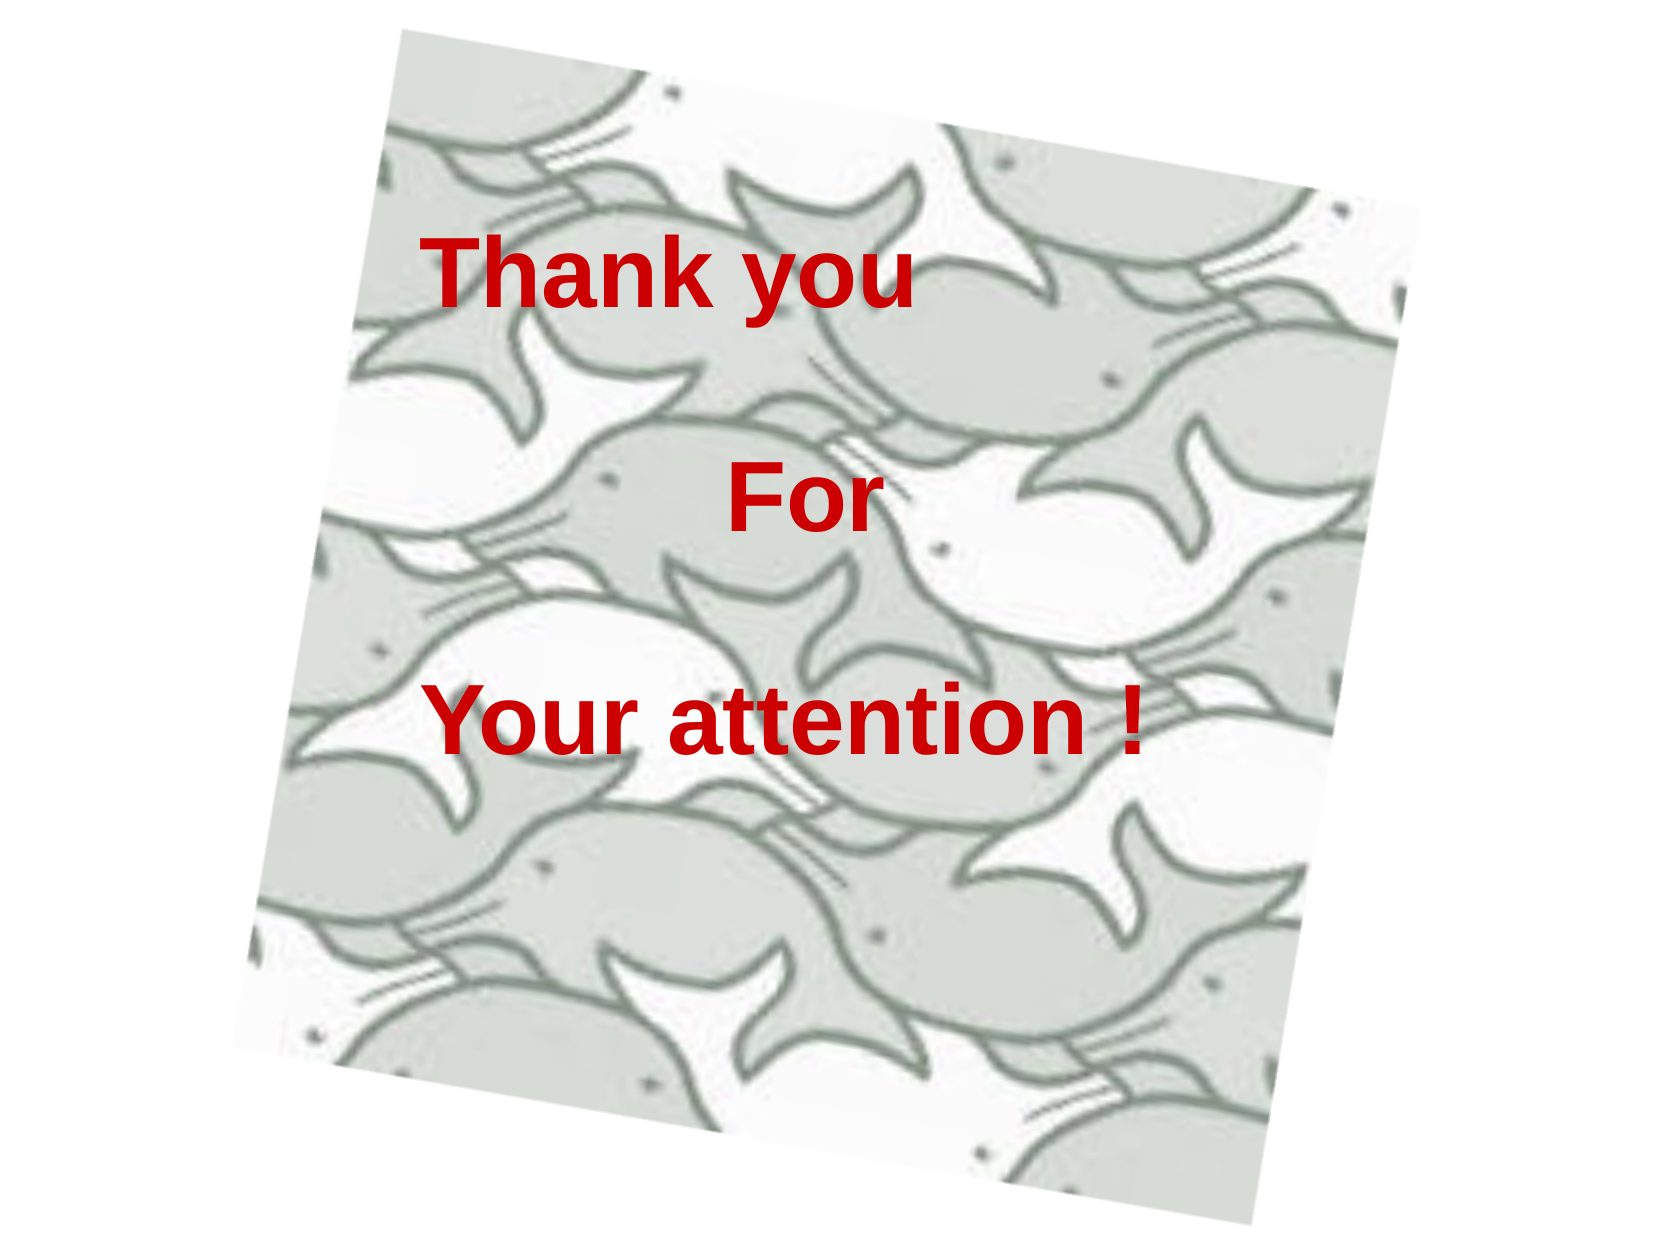

# Thank You for your attention !
Thank you
 For
Your attention !